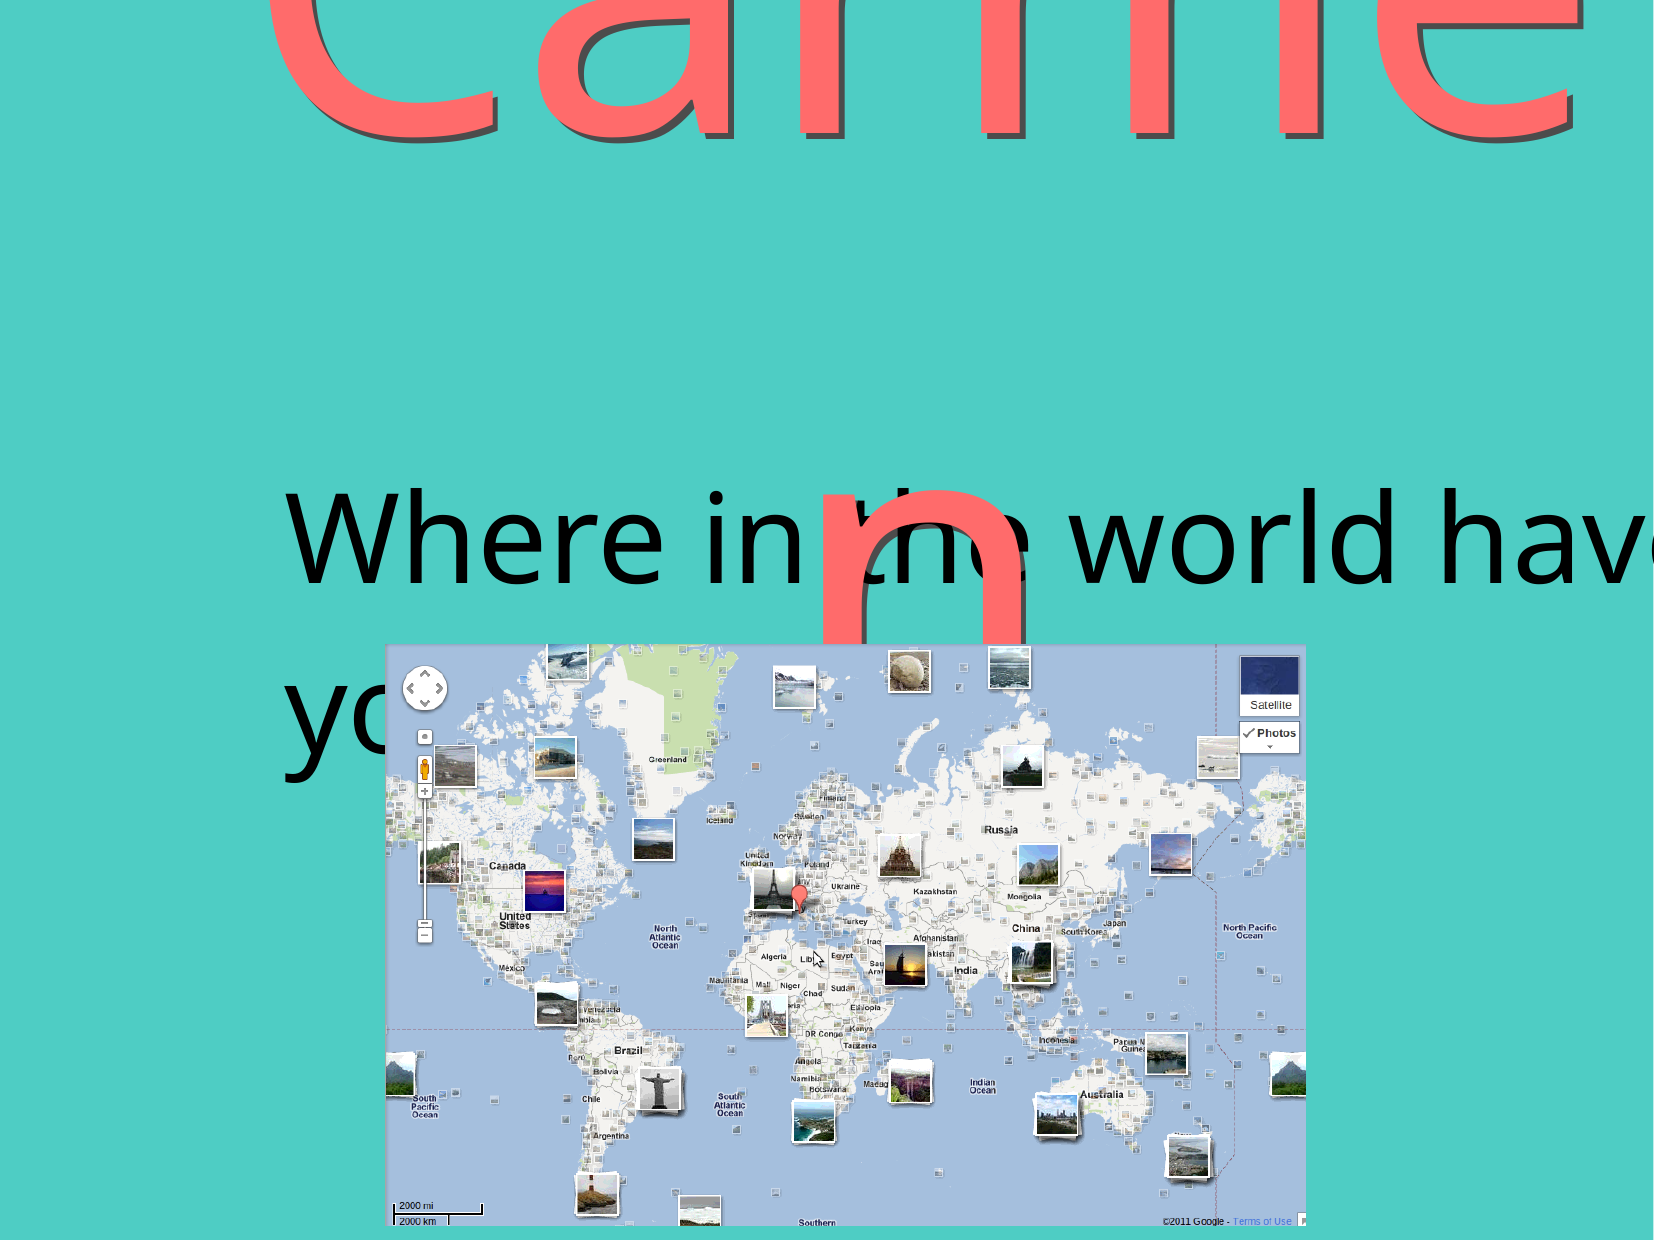

Carmen
# Carmen
Where in the world have you been?